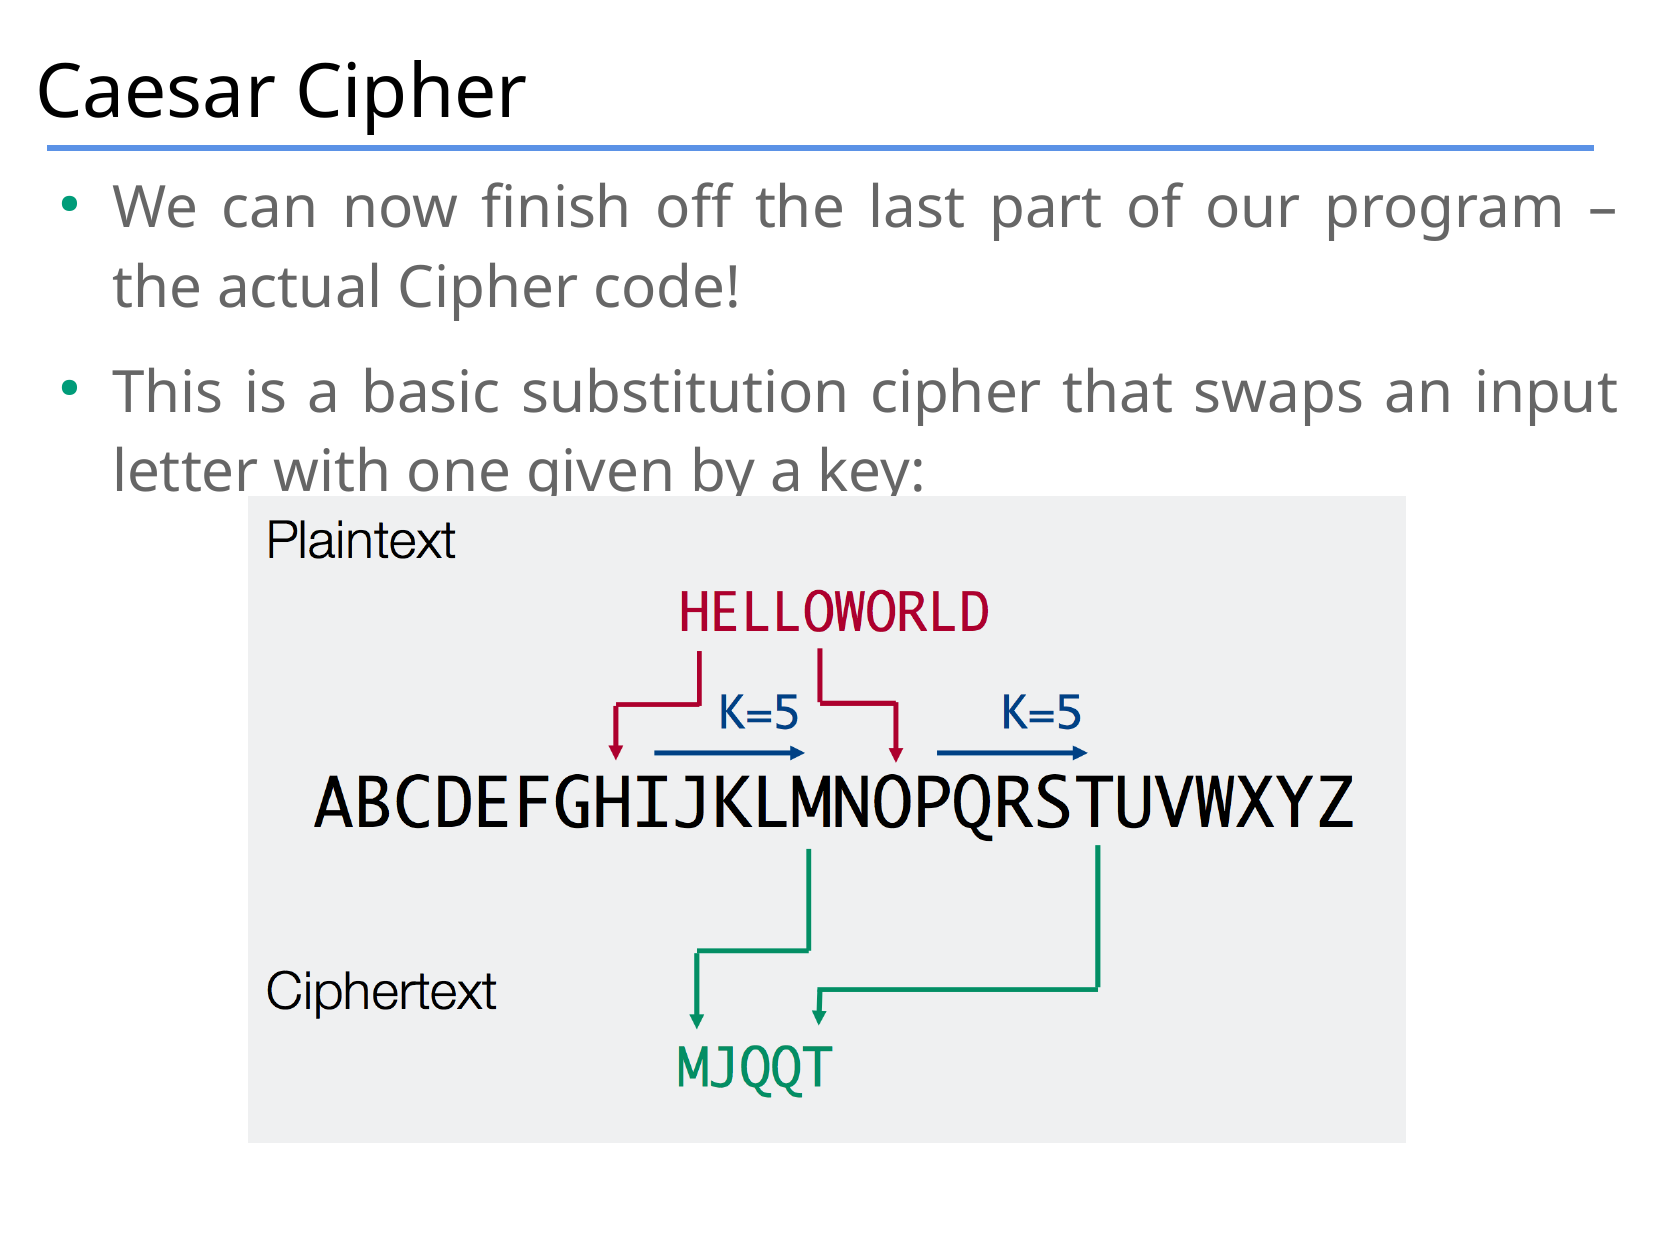

Caesar Cipher
# We can now finish off the last part of our program – the actual Cipher code!
This is a basic substitution cipher that swaps an input letter with one given by a key: